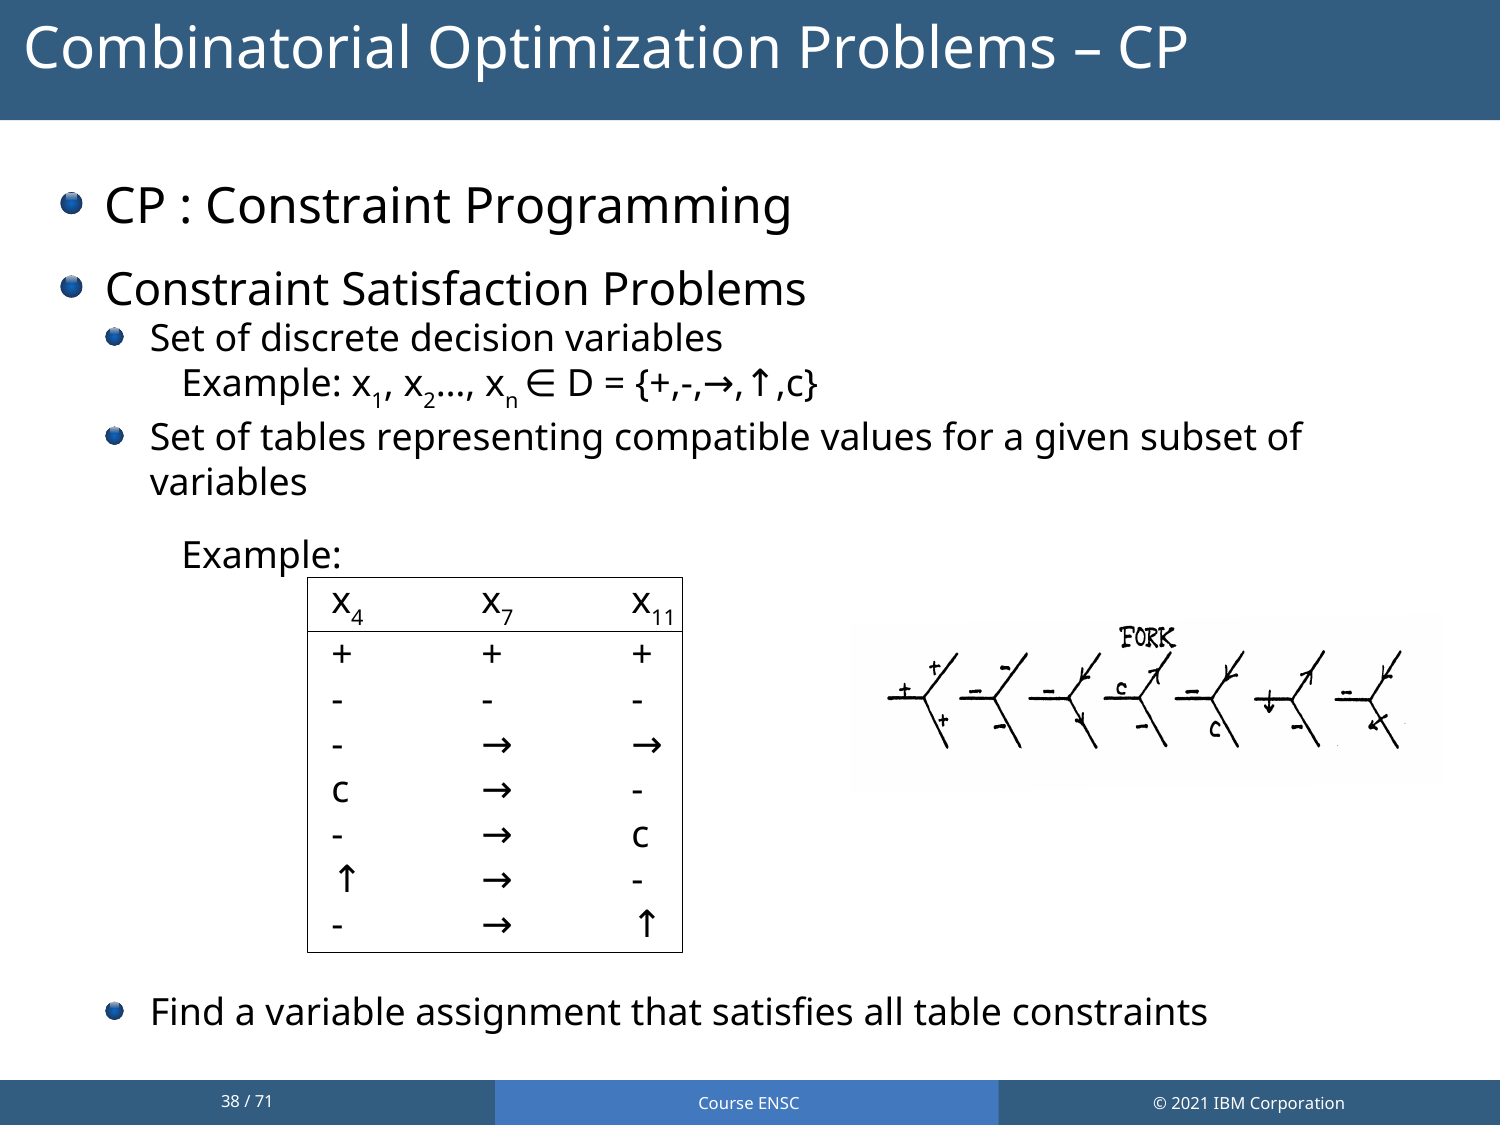

# Combinatorial Optimization Problems – CP
CP : Constraint Programming
Constraint Satisfaction Problems
Set of discrete decision variables
 	Example: x1, x2…, xn ∈ D = {+,-,→,↑,c}
Set of tables representing compatible values for a given subset of variables
 	Example:
 		x4	x7	x11
 		+	+	+
 		-	-	-
 		- 	→	→
 		c 	→	-
 		- 	→	c
 		↑	→	-
 		-	→	↑
Find a variable assignment that satisfies all table constraints